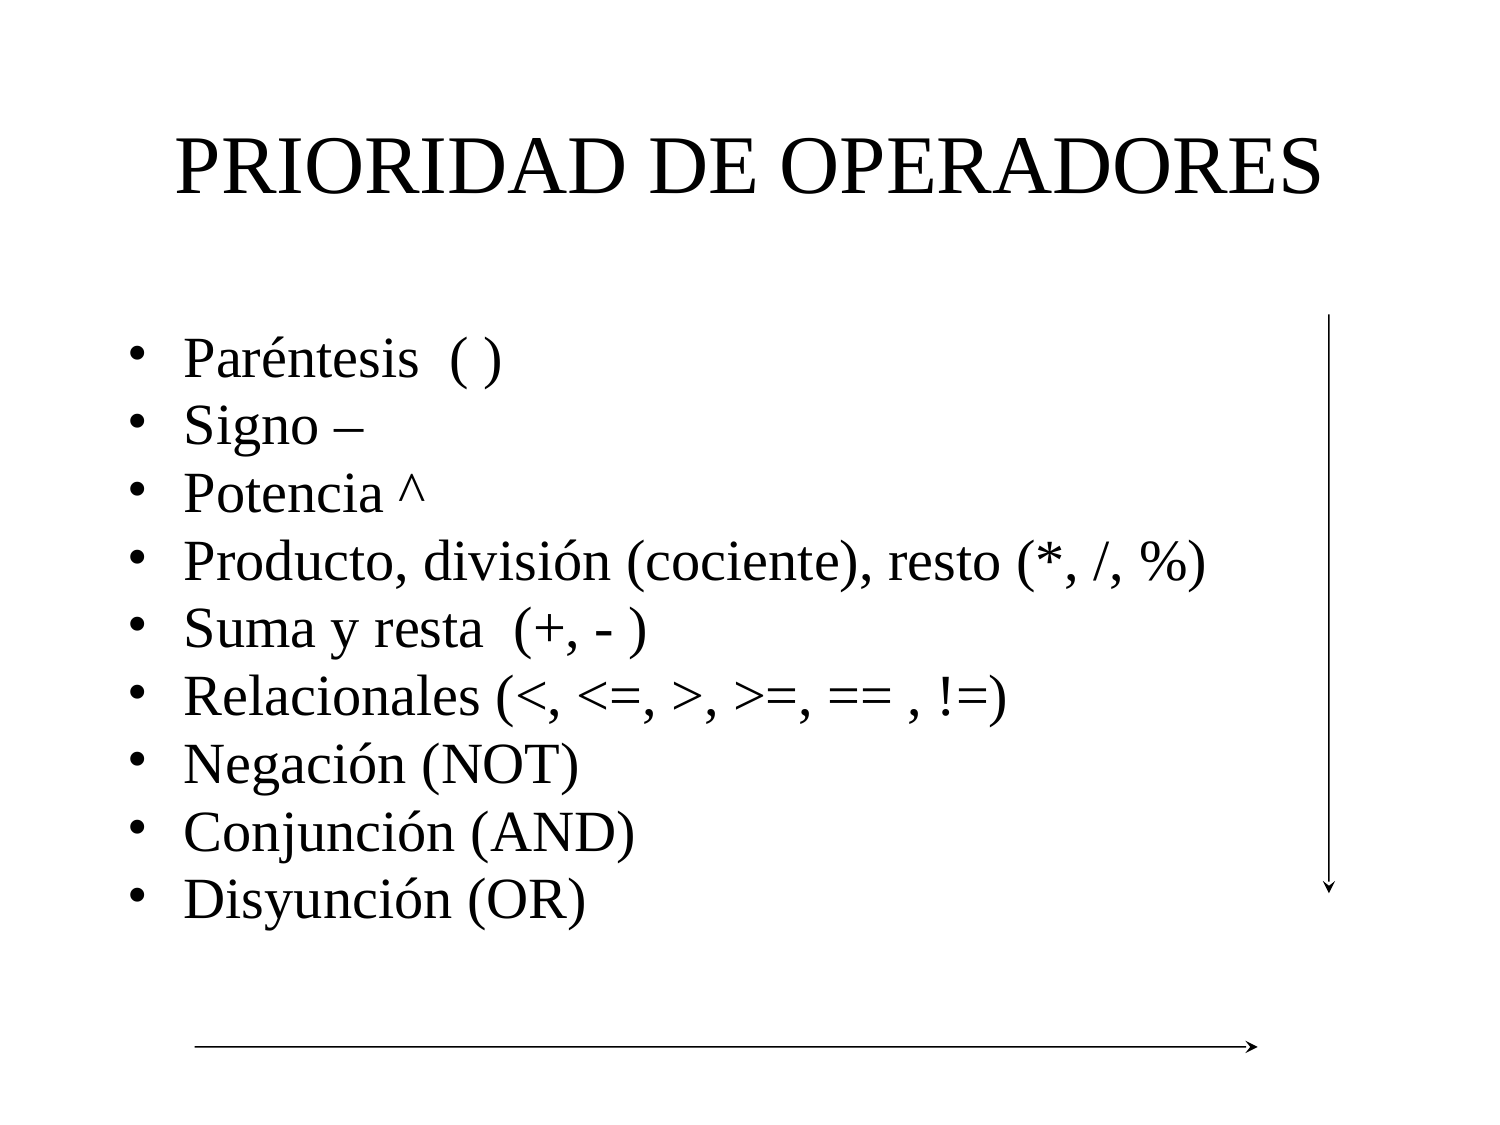

# PRIORIDAD DE OPERADORES
Paréntesis ( )
Signo –
Potencia ^
Producto, división (cociente), resto (*, /, %)
Suma y resta (+, - )
Relacionales (<, <=, >, >=, == , !=)
Negación (NOT)
Conjunción (AND)
Disyunción (OR)